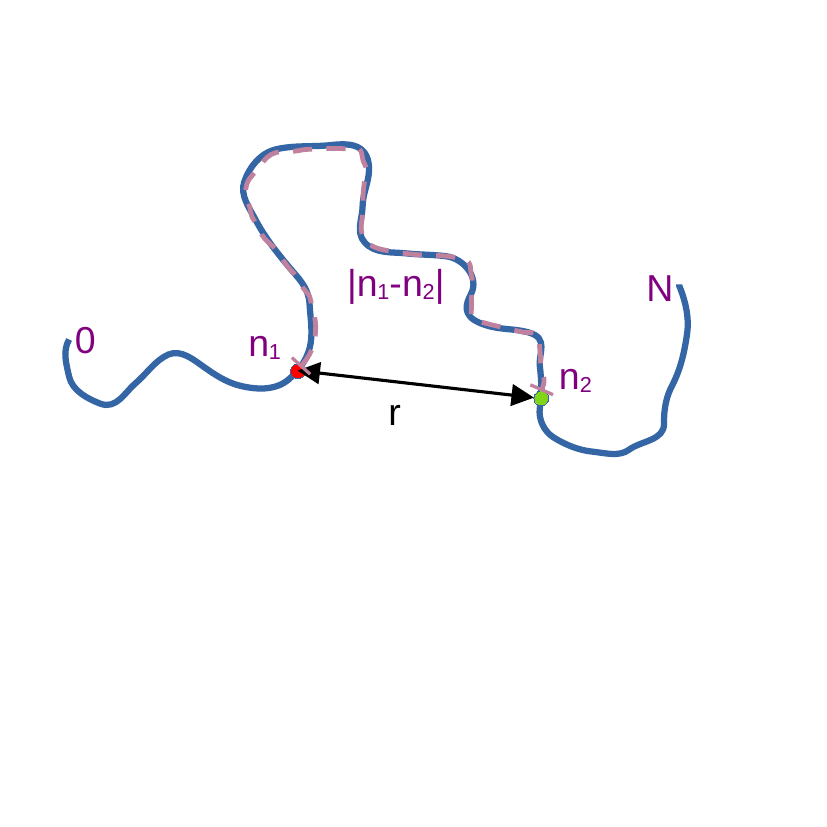

n1
|n1-n2|
N
0
n1
n2
r